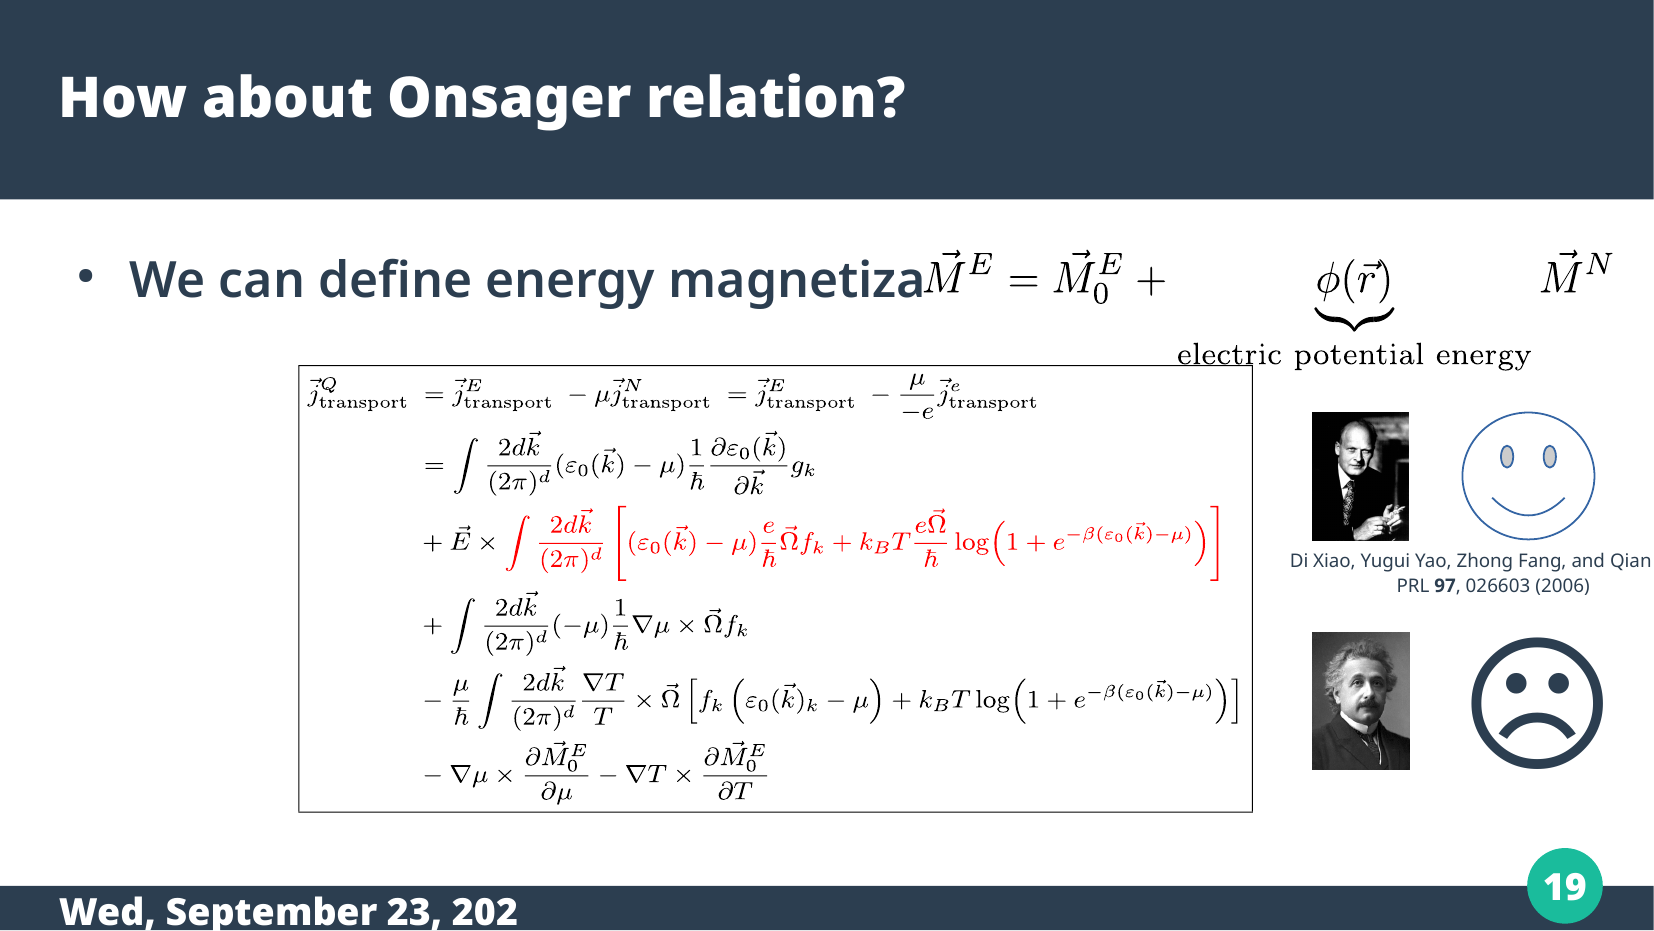

# How about Onsager relation?
We can define energy magnetization,
Di Xiao, Yugui Yao, Zhong Fang, and Qian Niu.
PRL 97, 026603 (2006)
☹️